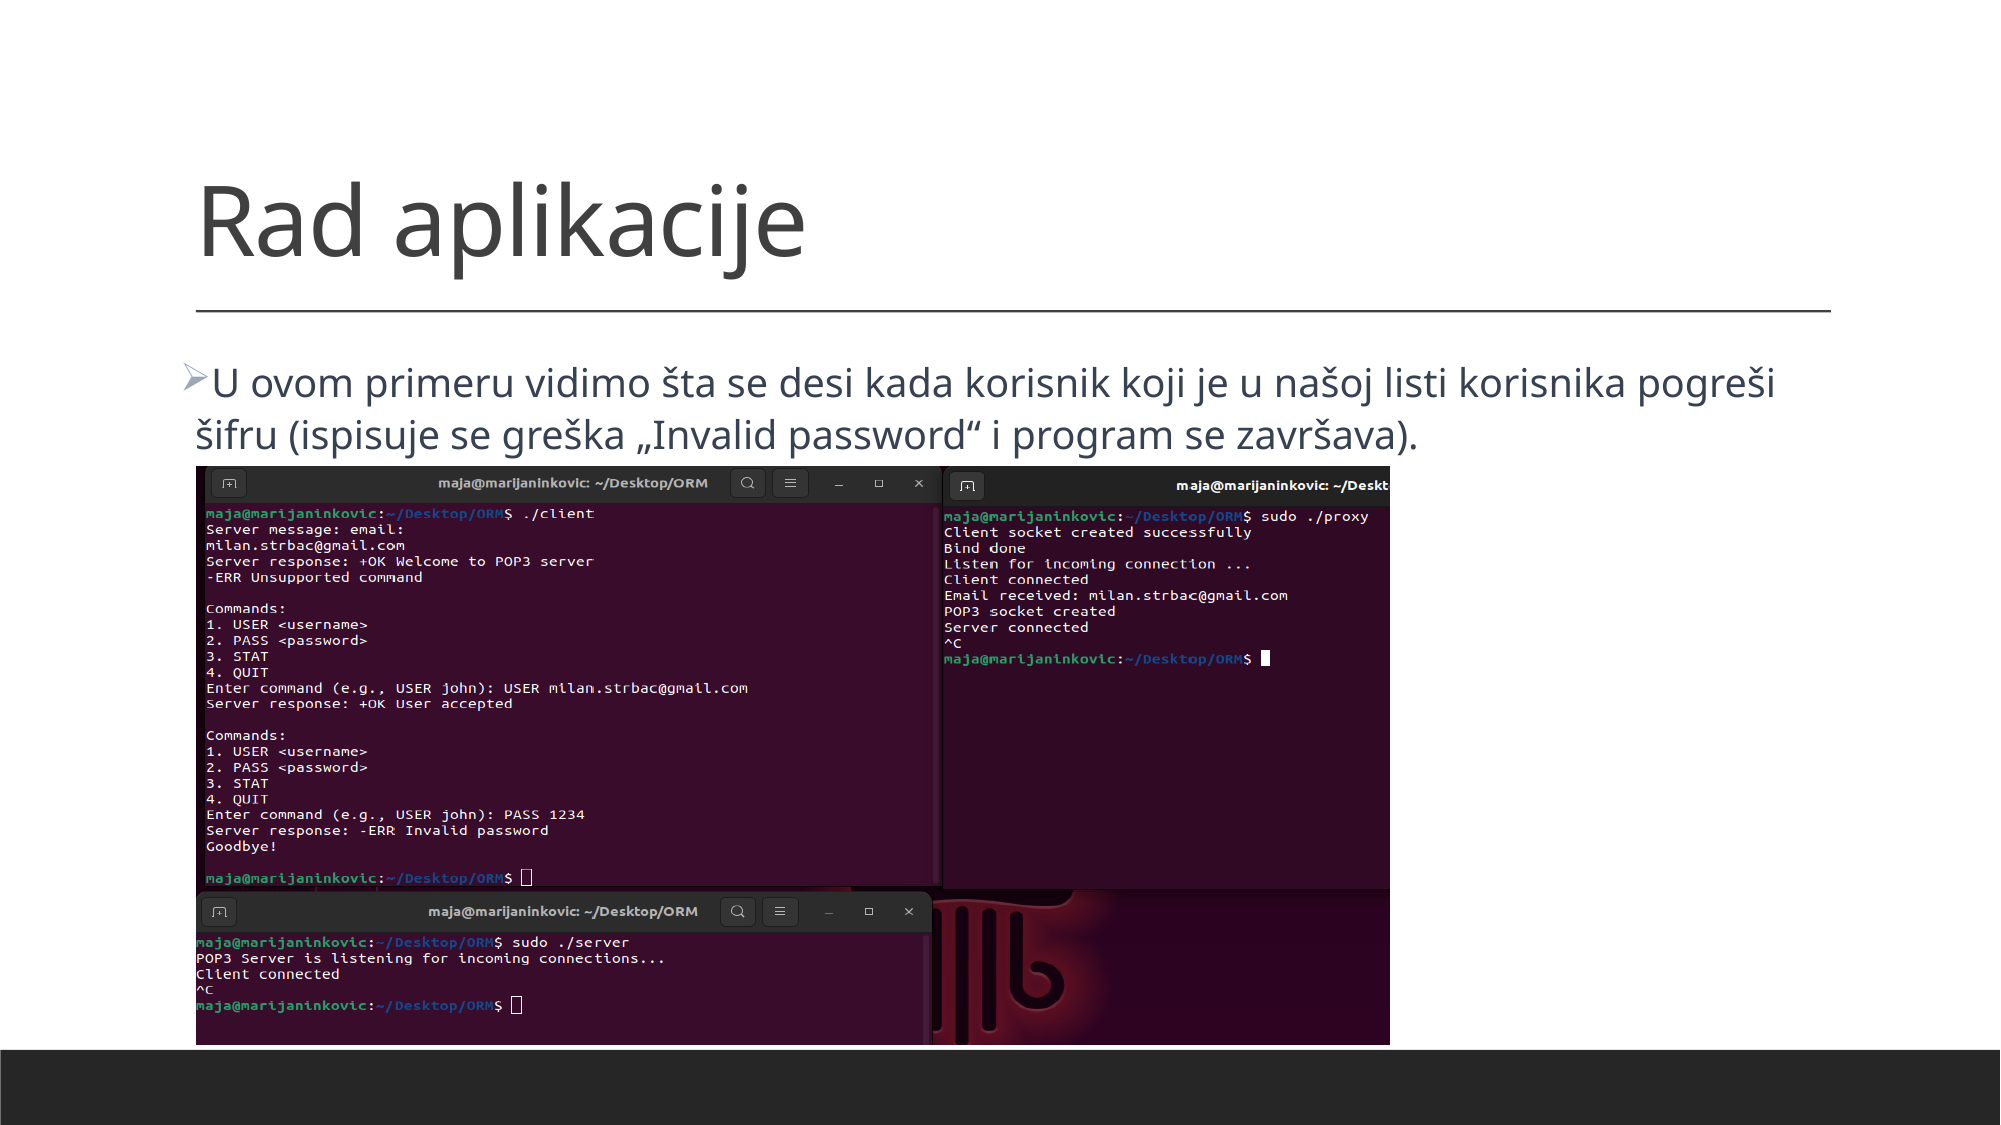

# Rad aplikacije
U ovom primeru vidimo šta se desi kada korisnik koji je u našoj listi korisnika pogreši šifru (ispisuje se greška „Invalid password“ i program se završava).